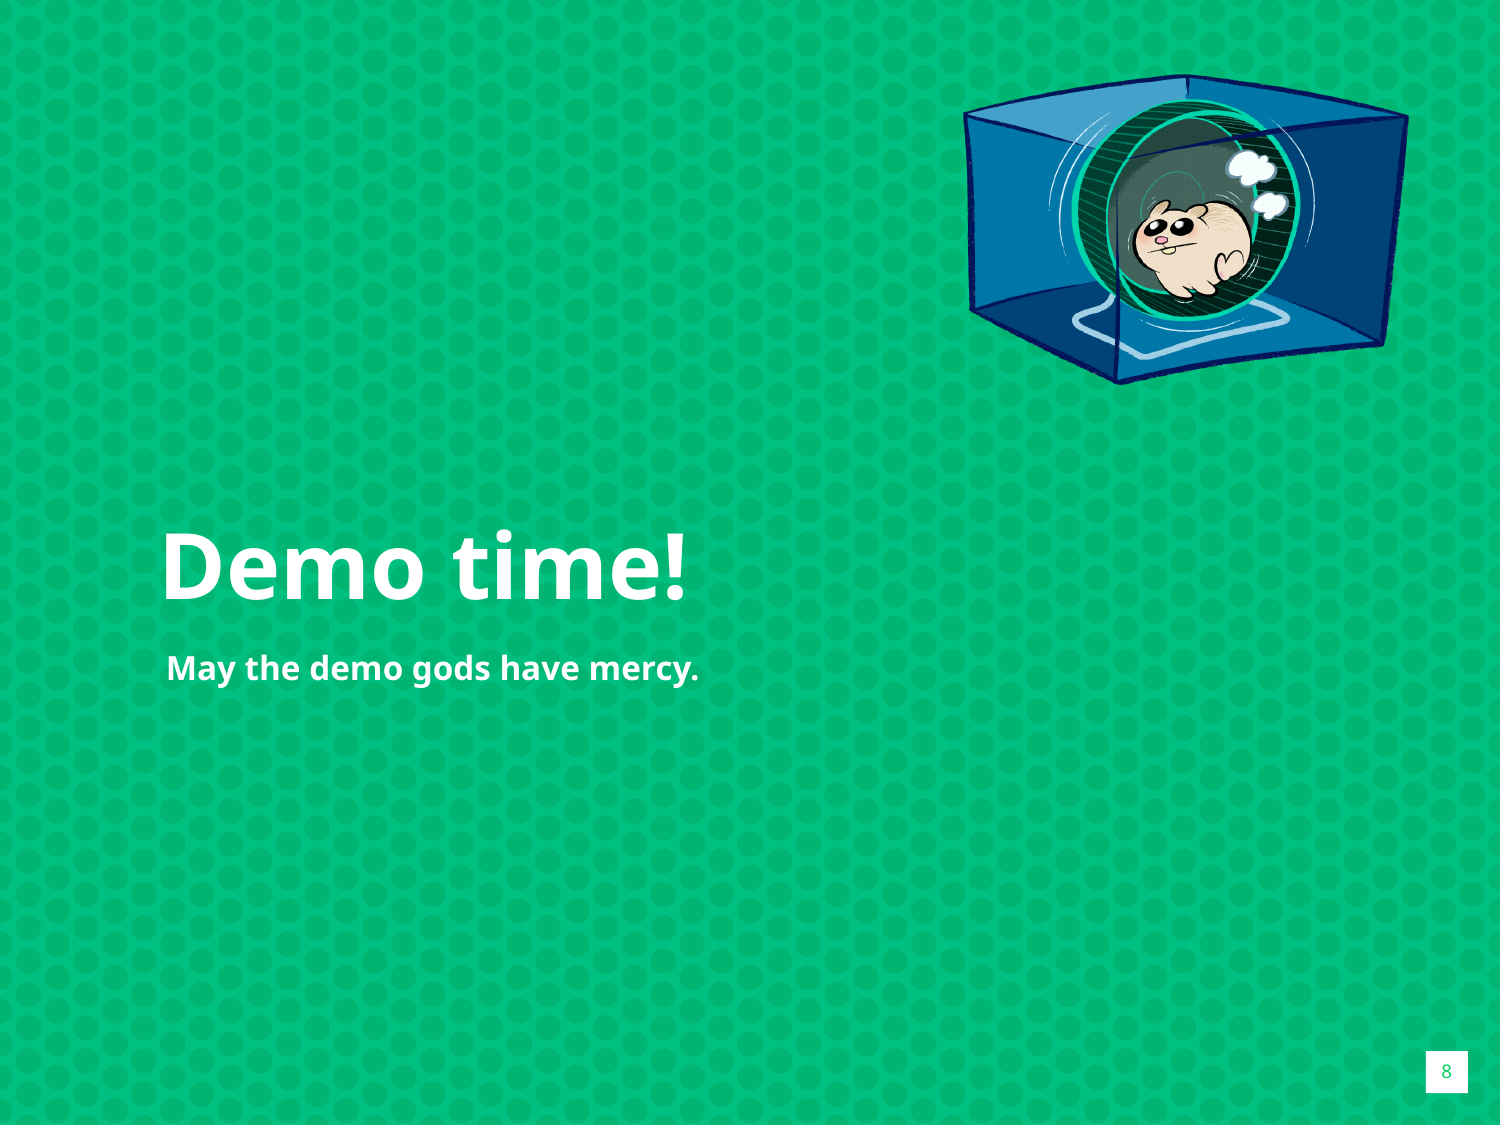

# Demo time!
May the demo gods have mercy.